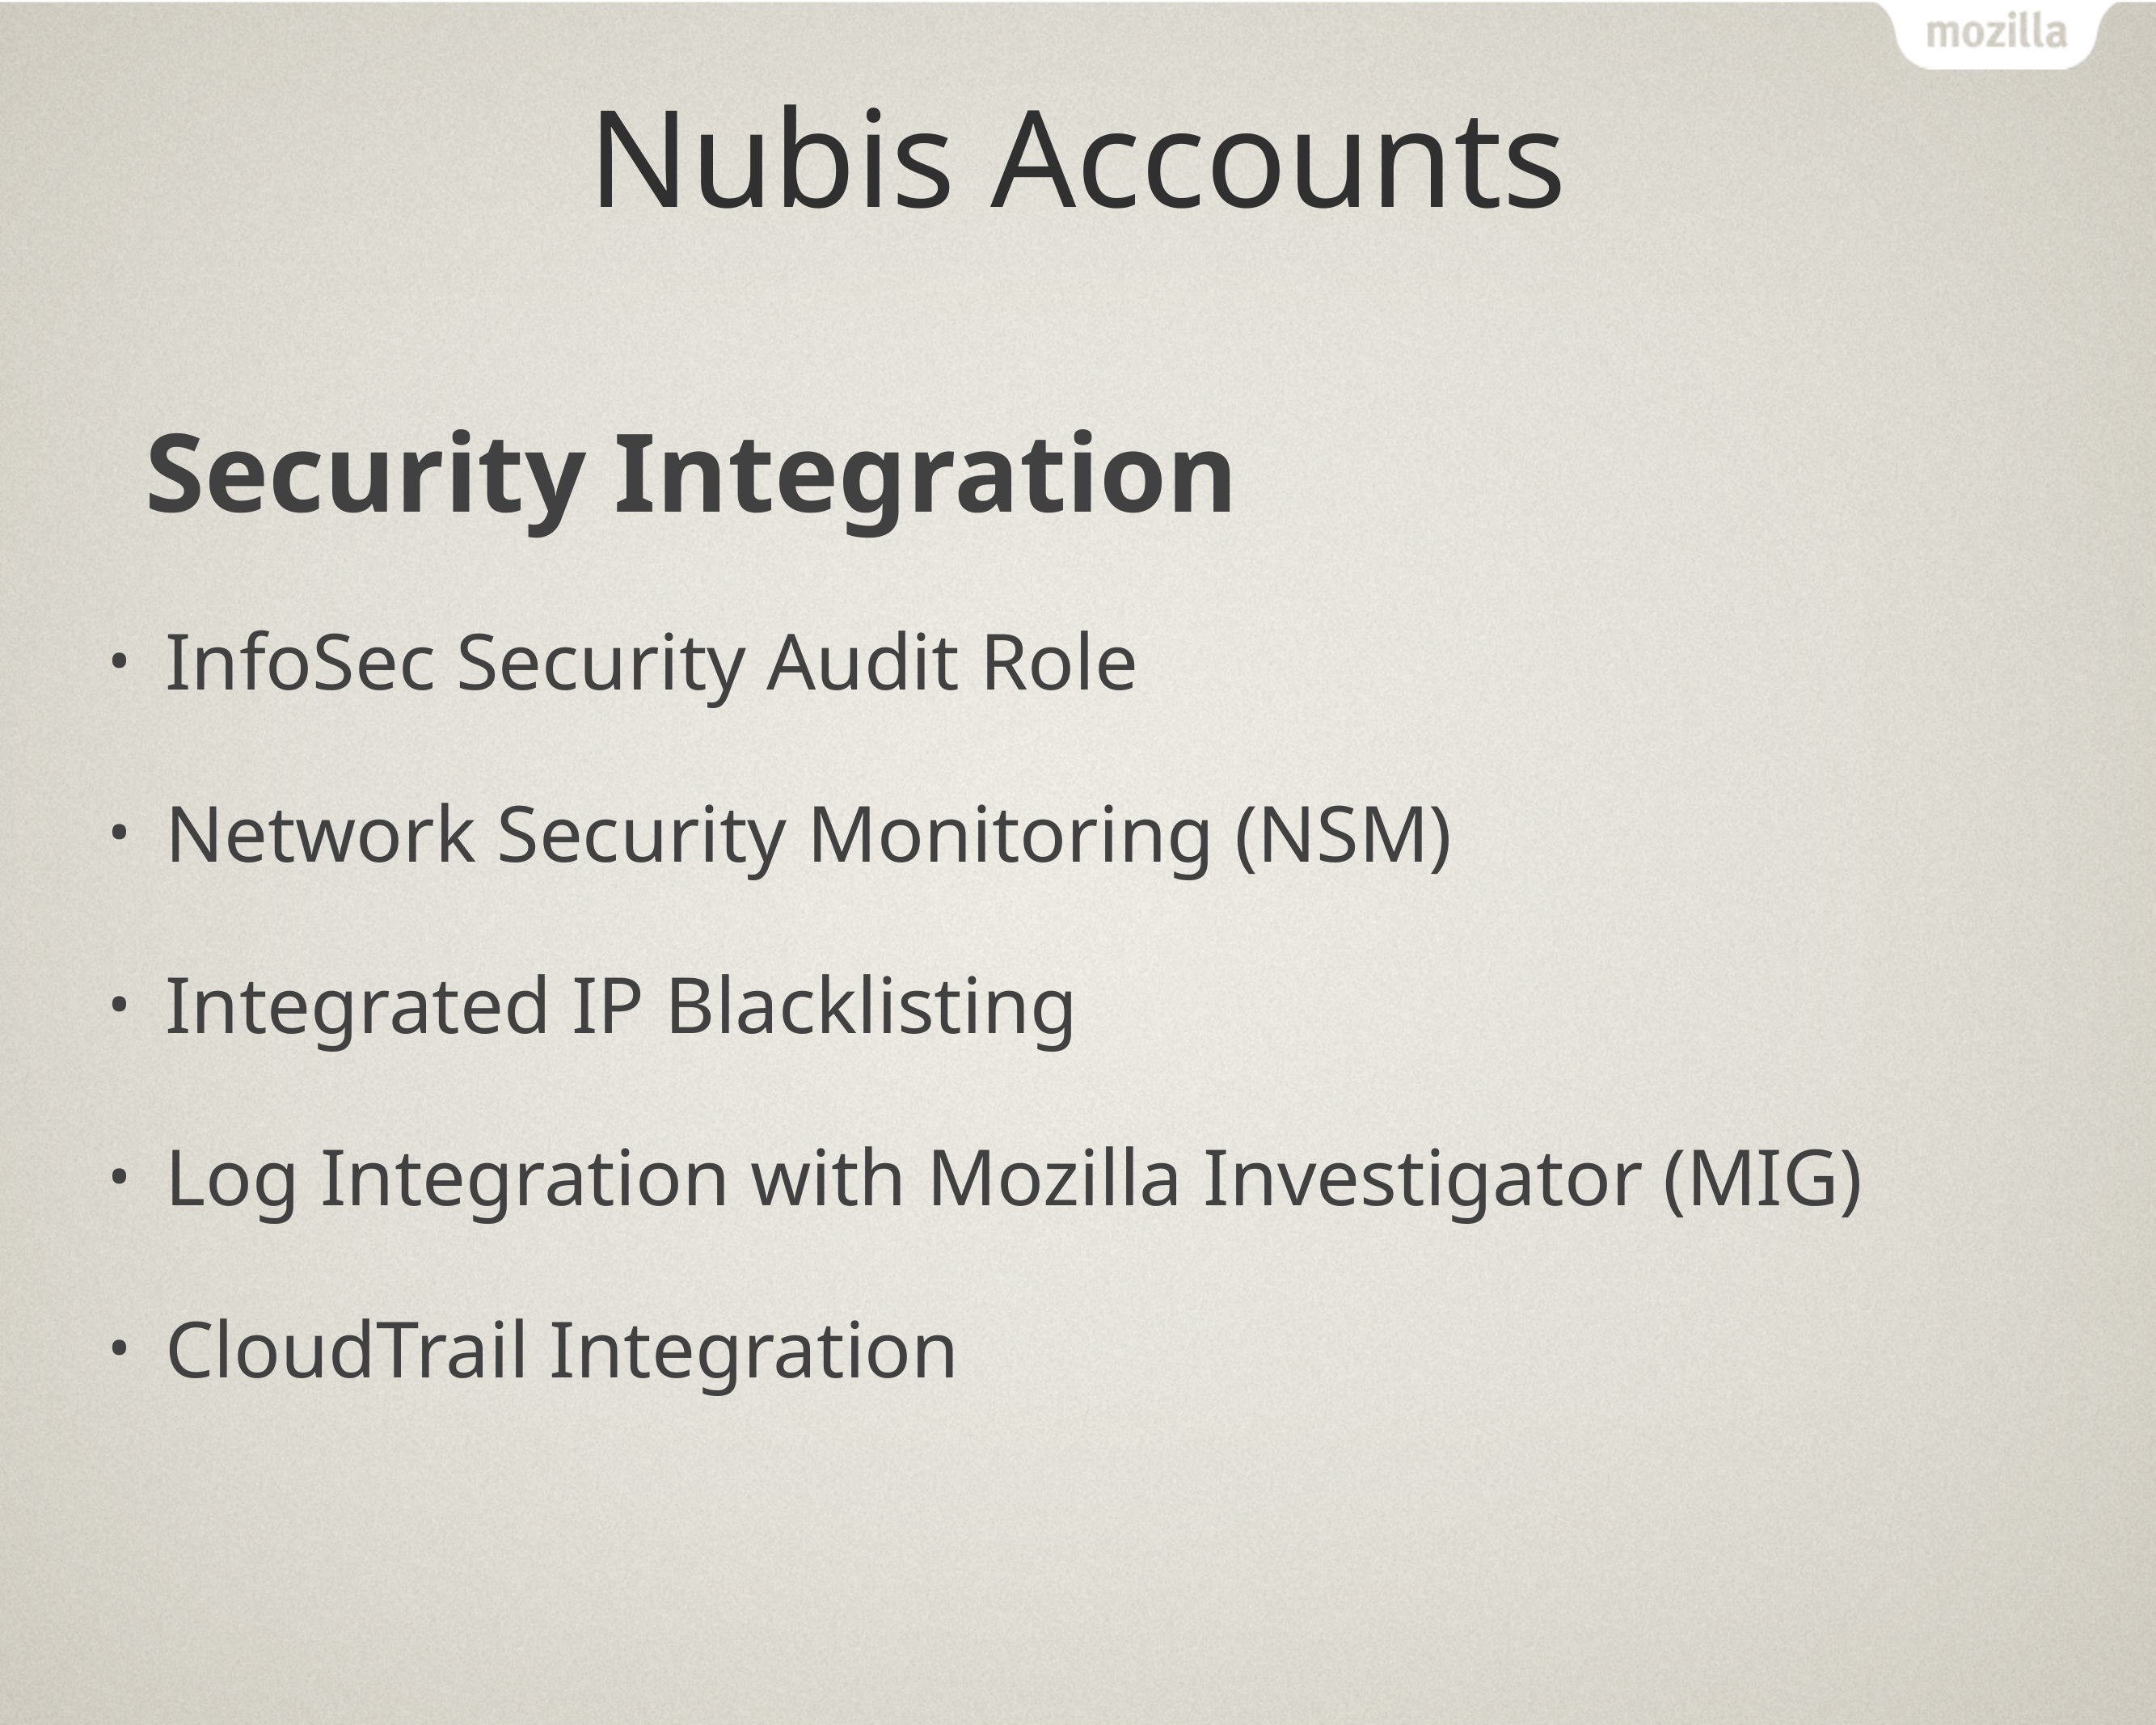

# Nubis Accounts
Security Integration
 InfoSec Security Audit Role
 Network Security Monitoring (NSM)
 Integrated IP Blacklisting
 Log Integration with Mozilla Investigator (MIG)
 CloudTrail Integration